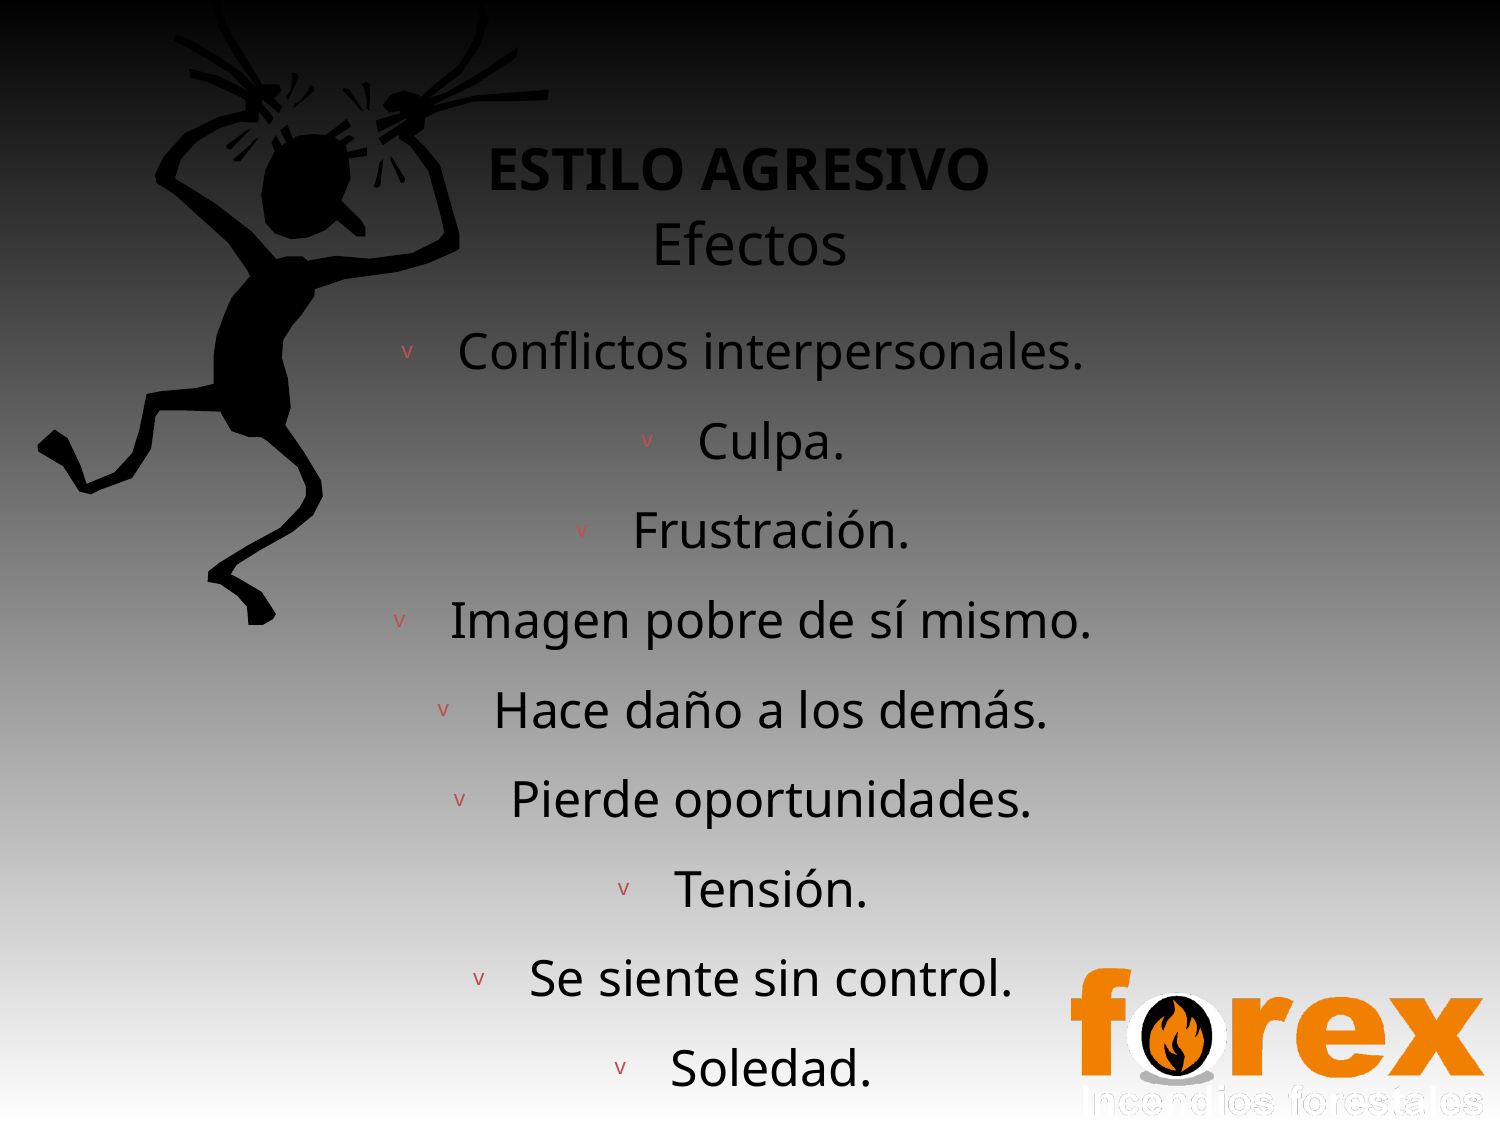

# ESTILO AGRESIVO Efectos
Conflictos interpersonales.
Culpa.
Frustración.
Imagen pobre de sí mismo.
Hace daño a los demás.
Pierde oportunidades.
Tensión.
Se siente sin control.
Soledad.
No le gustan los demás.
Se siente enfadado.